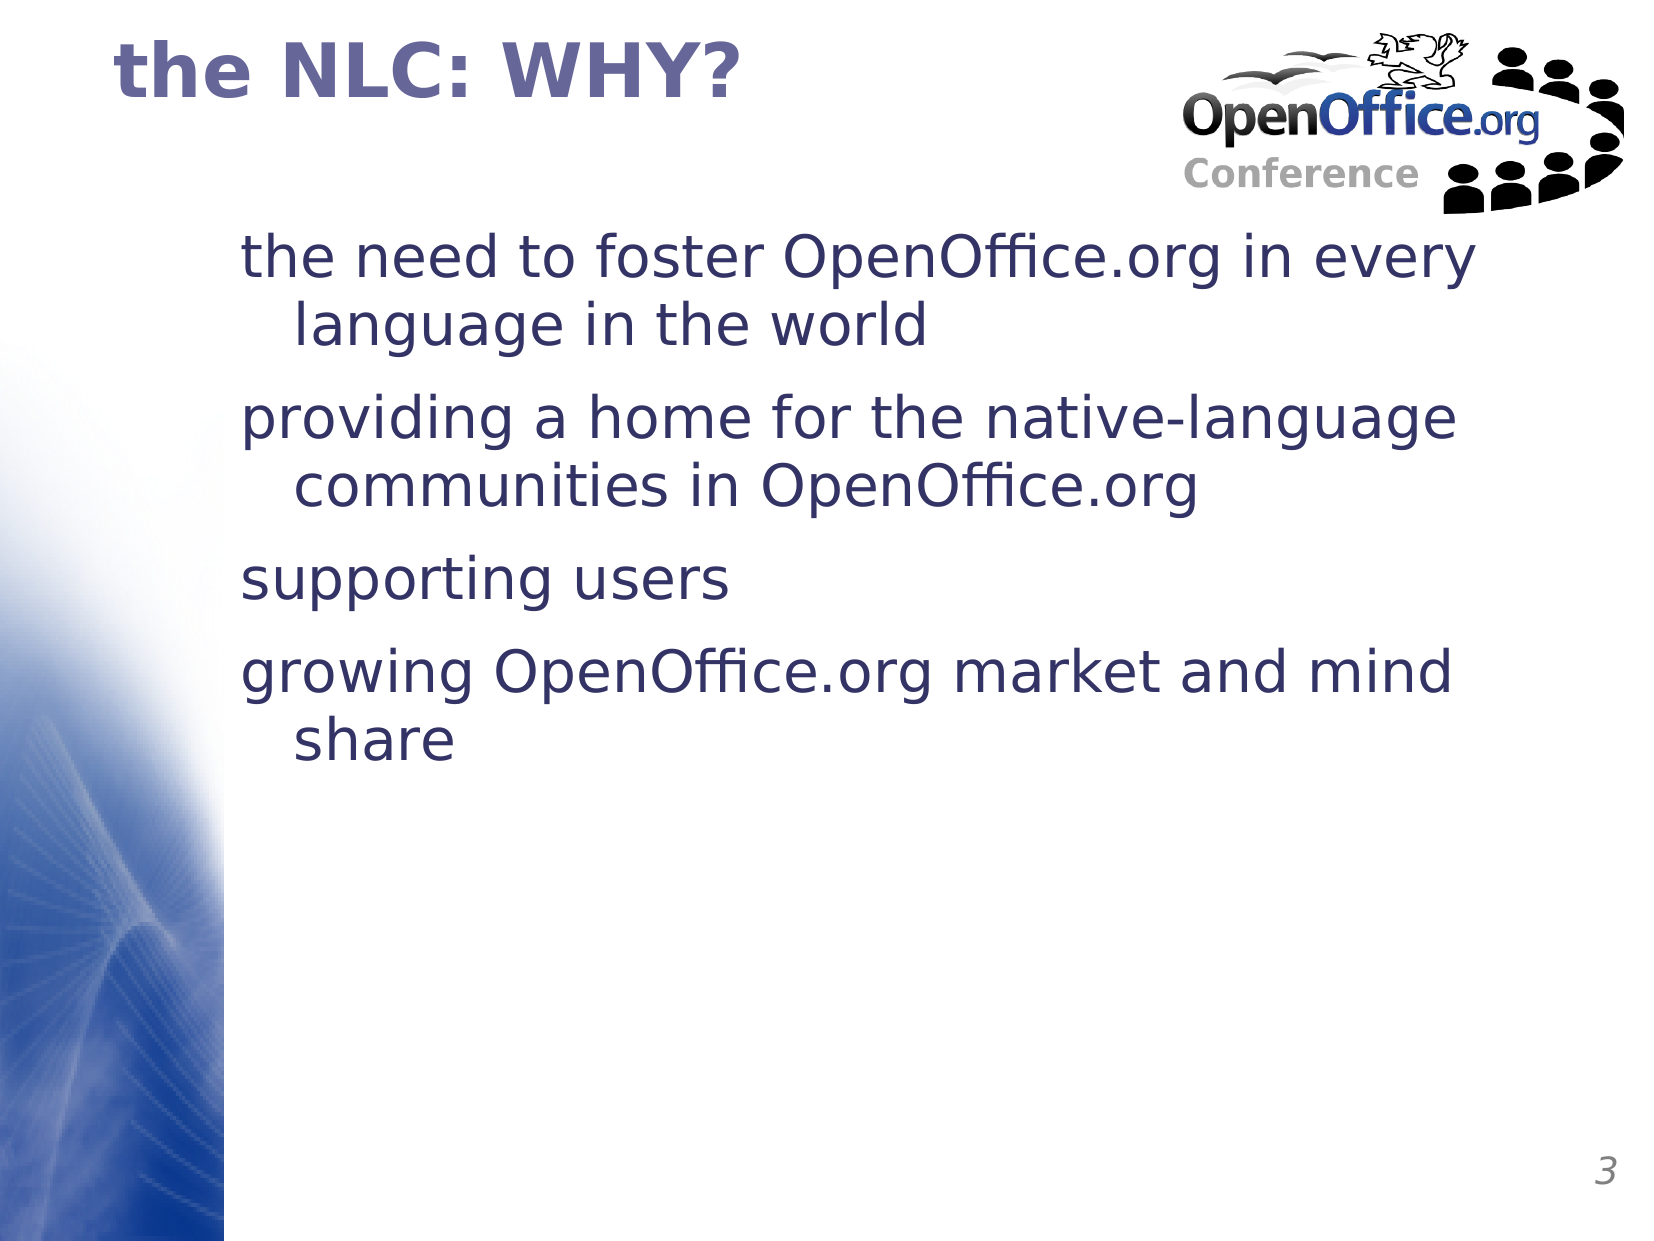

# the NLC: WHY?
the need to foster OpenOffice.org in every language in the world
providing a home for the native-language communities in OpenOffice.org
supporting users
growing OpenOffice.org market and mind share